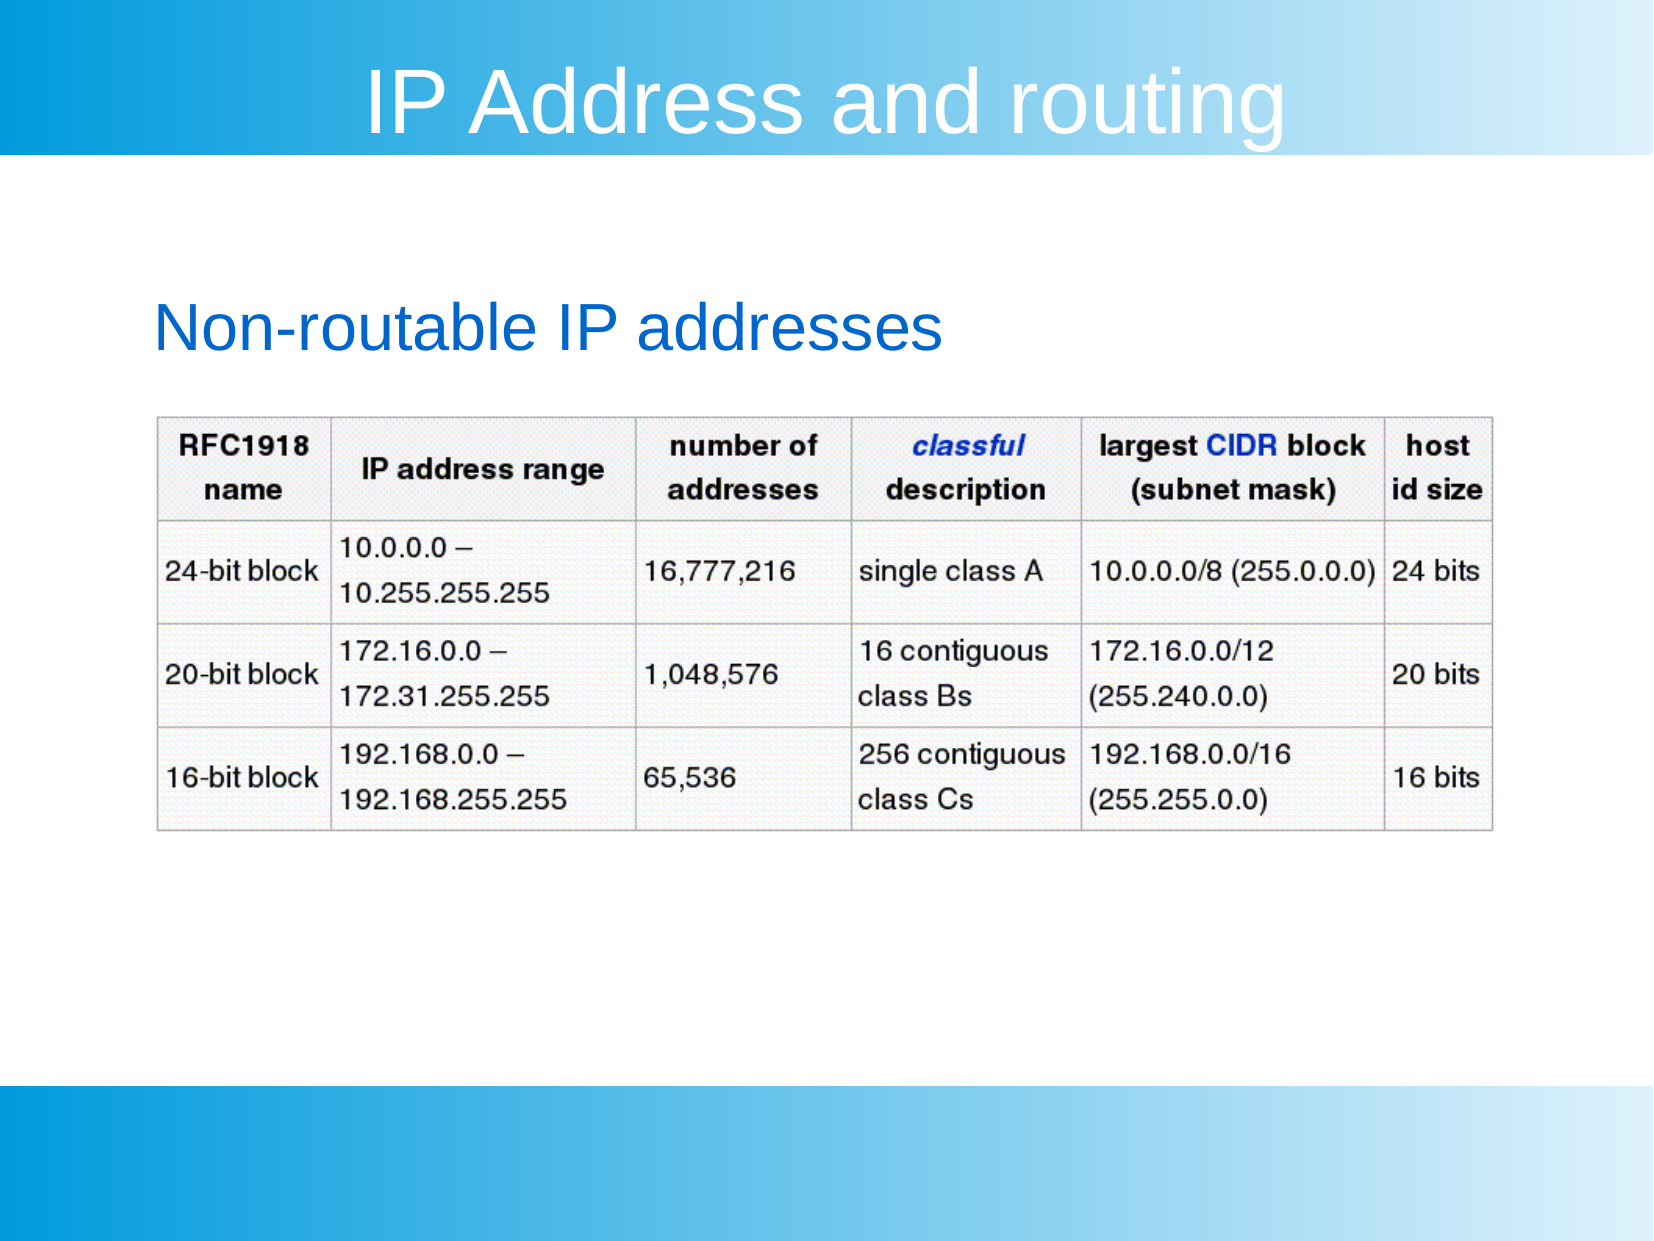

# IP Address and routing
Non-routable IP addresses